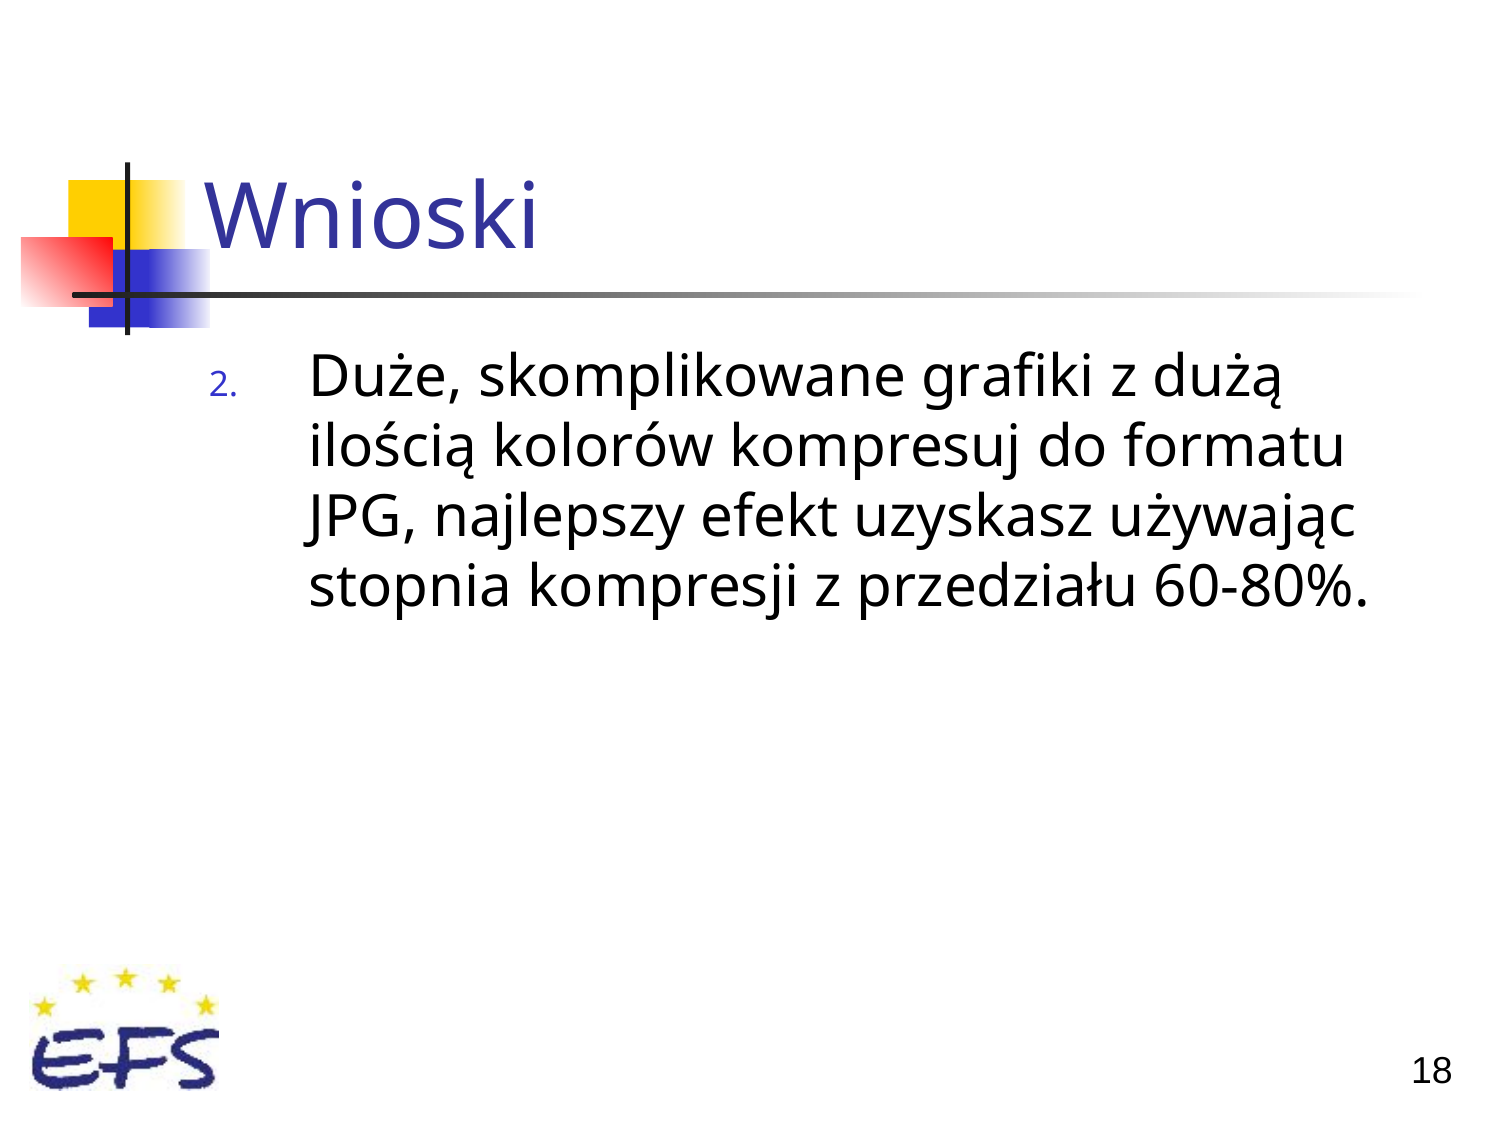

# Wnioski
Duże, skomplikowane grafiki z dużą ilością kolorów kompresuj do formatu JPG, najlepszy efekt uzyskasz używając stopnia kompresji z przedziału 60-80%.
18